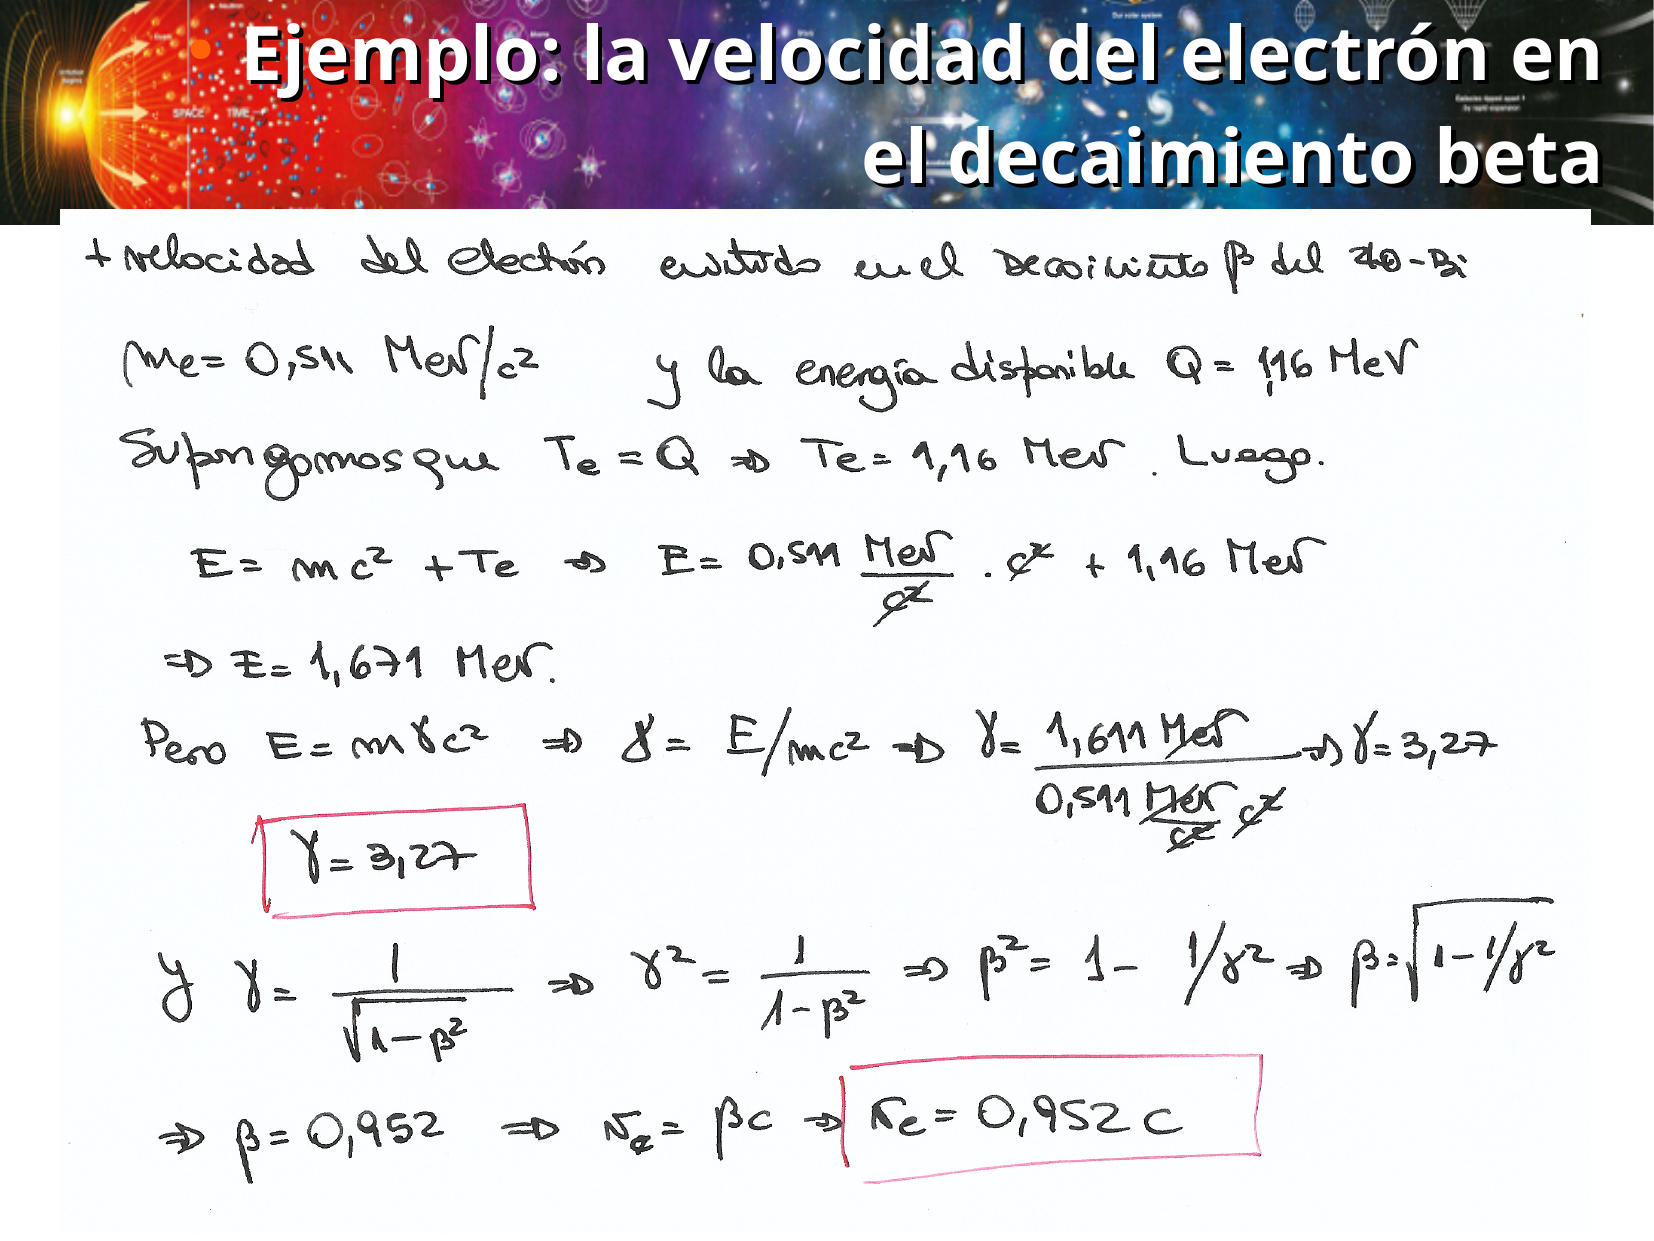

# Ejemplo: la velocidad del electrón en el decaimiento beta
H. Asorey - Física IV B
12